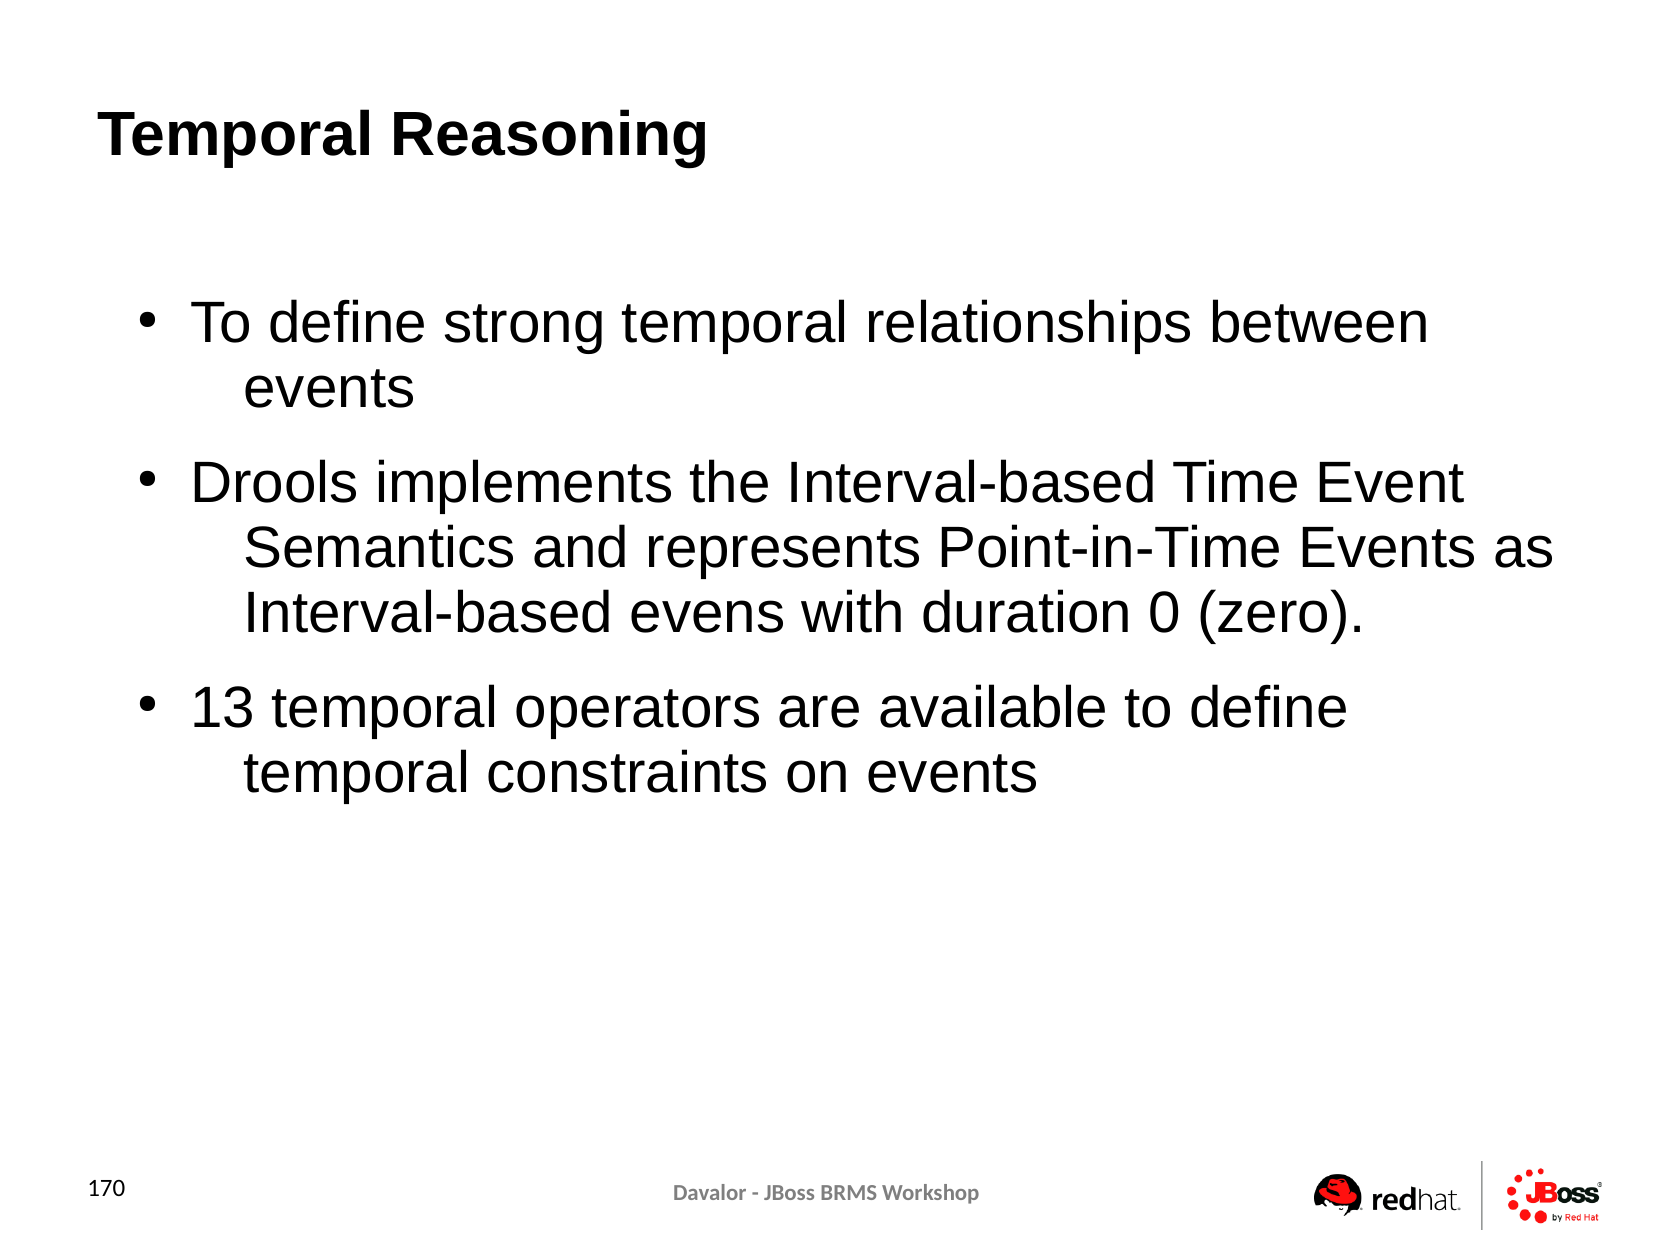

# Temporal Reasoning
To define strong temporal relationships between events
Drools implements the Interval-based Time Event Semantics and represents Point-in-Time Events as Interval-based evens with duration 0 (zero).
13 temporal operators are available to define temporal constraints on events